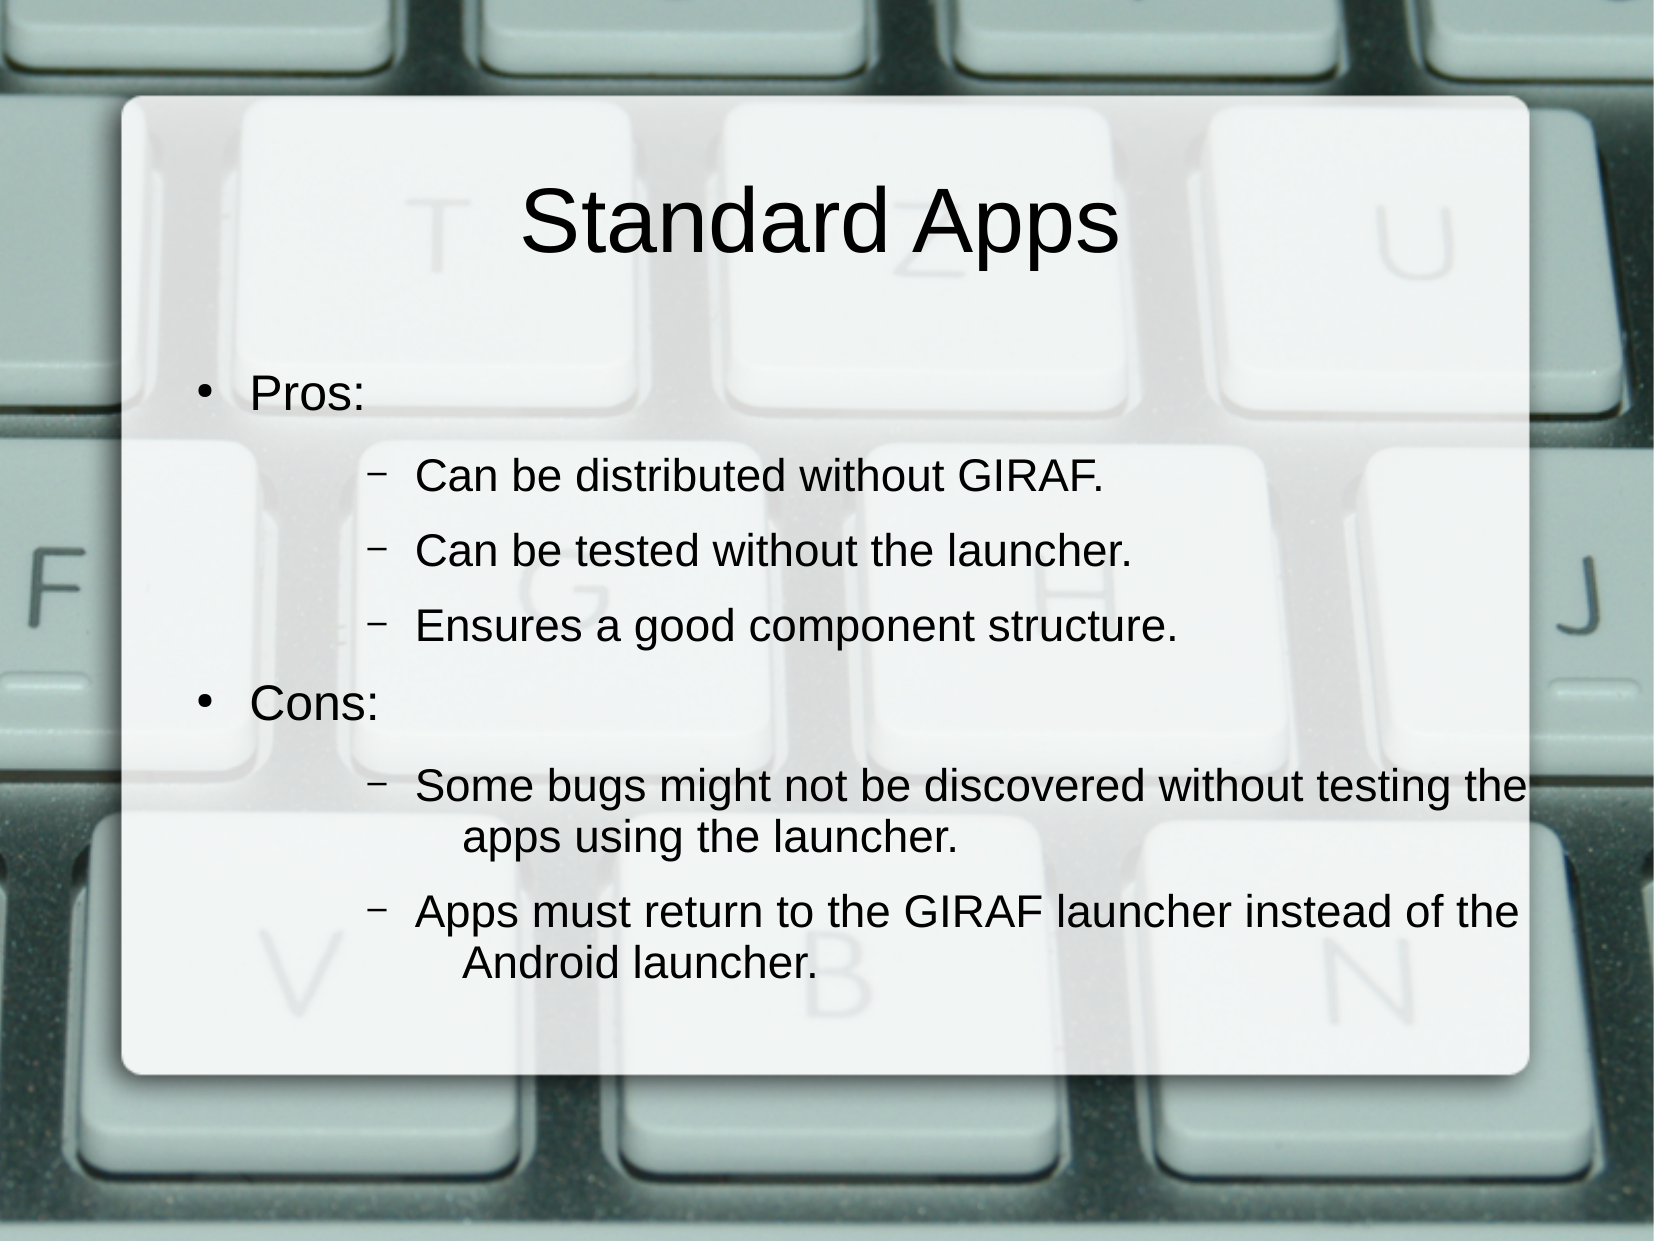

# Standard Apps
Pros:
Can be distributed without GIRAF.
Can be tested without the launcher.
Ensures a good component structure.
Cons:
Some bugs might not be discovered without testing the apps using the launcher.
Apps must return to the GIRAF launcher instead of the Android launcher.